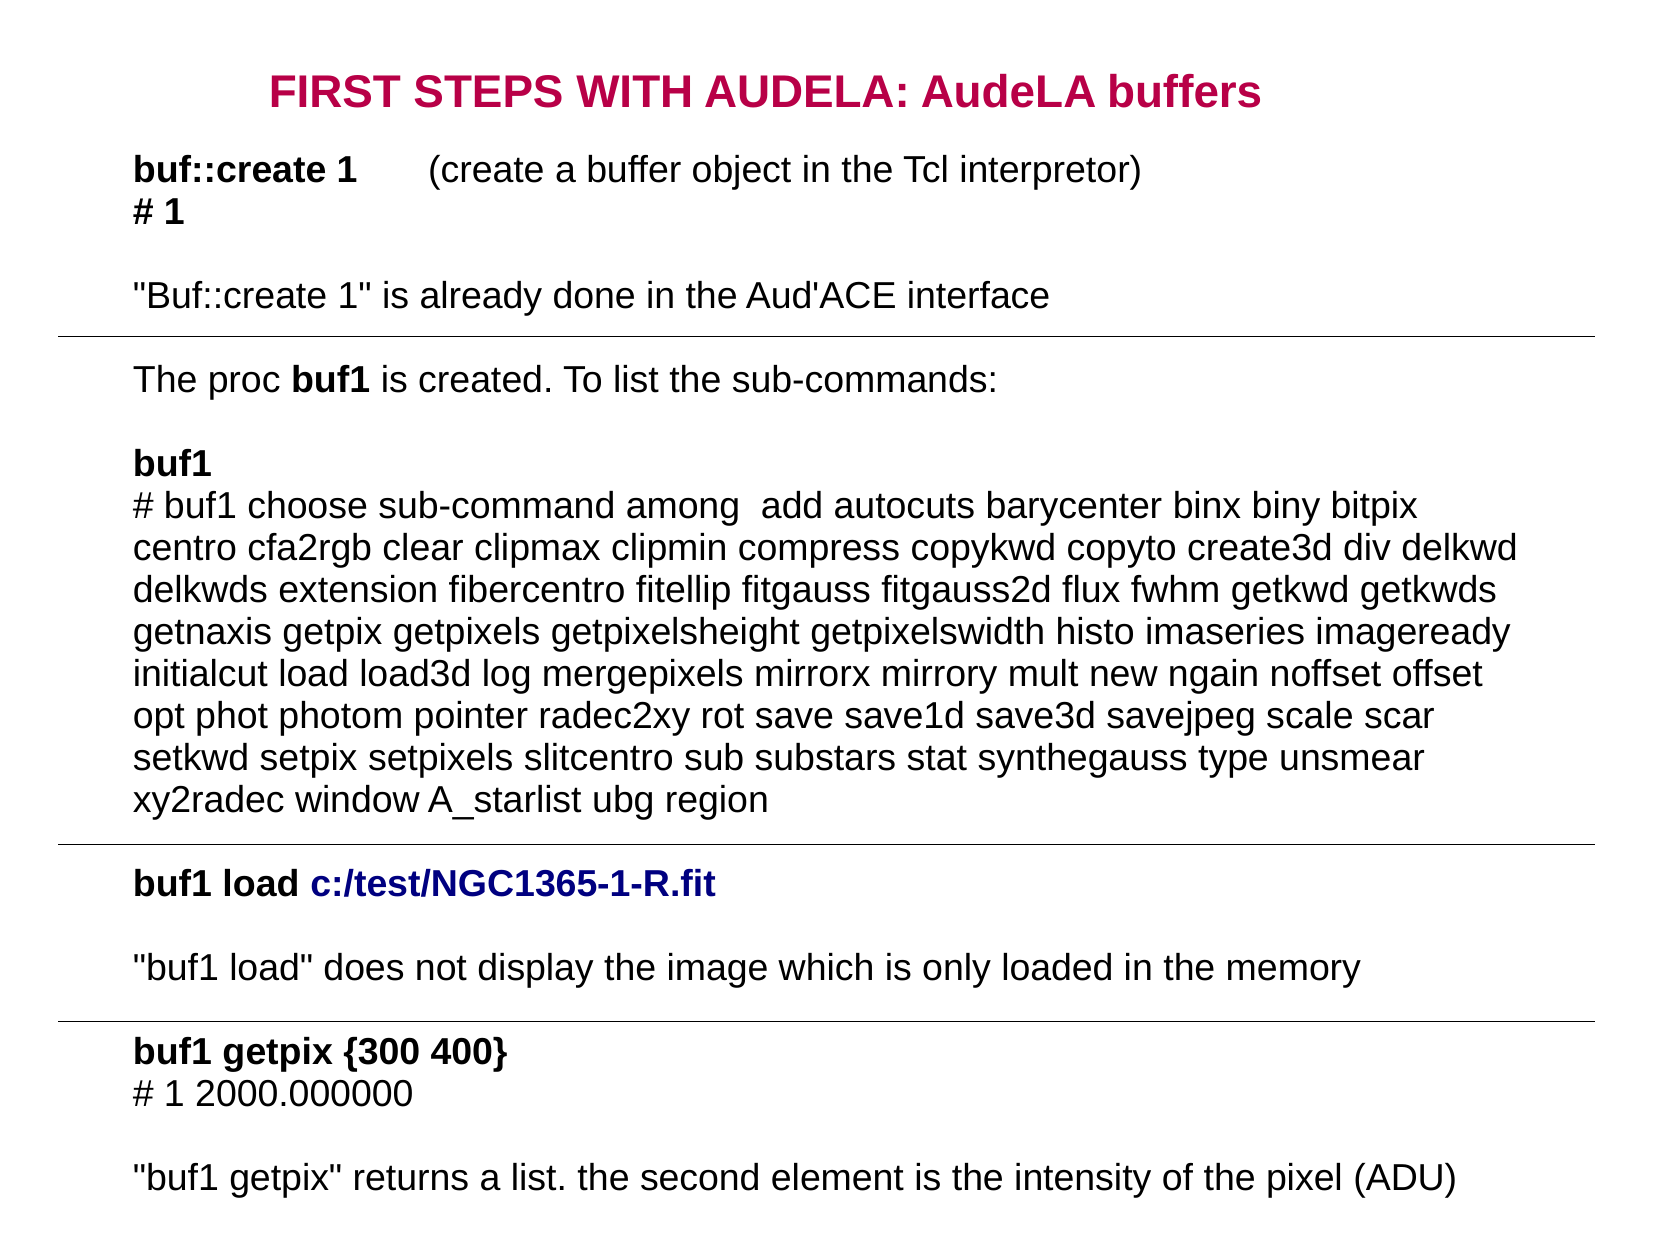

FIRST STEPS WITH AUDELA: AudeLA buffers
buf::create 1	(create a buffer object in the Tcl interpretor)
# 1
"Buf::create 1" is already done in the Aud'ACE interface
The proc buf1 is created. To list the sub-commands:
buf1
# buf1 choose sub-command among add autocuts barycenter binx biny bitpix centro cfa2rgb clear clipmax clipmin compress copykwd copyto create3d div delkwd delkwds extension fibercentro fitellip fitgauss fitgauss2d flux fwhm getkwd getkwds getnaxis getpix getpixels getpixelsheight getpixelswidth histo imaseries imageready initialcut load load3d log mergepixels mirrorx mirrory mult new ngain noffset offset opt phot photom pointer radec2xy rot save save1d save3d savejpeg scale scar setkwd setpix setpixels slitcentro sub substars stat synthegauss type unsmear xy2radec window A_starlist ubg region
buf1 load c:/test/NGC1365-1-R.fit
"buf1 load" does not display the image which is only loaded in the memory
buf1 getpix {300 400}
# 1 2000.000000
"buf1 getpix" returns a list. the second element is the intensity of the pixel (ADU)